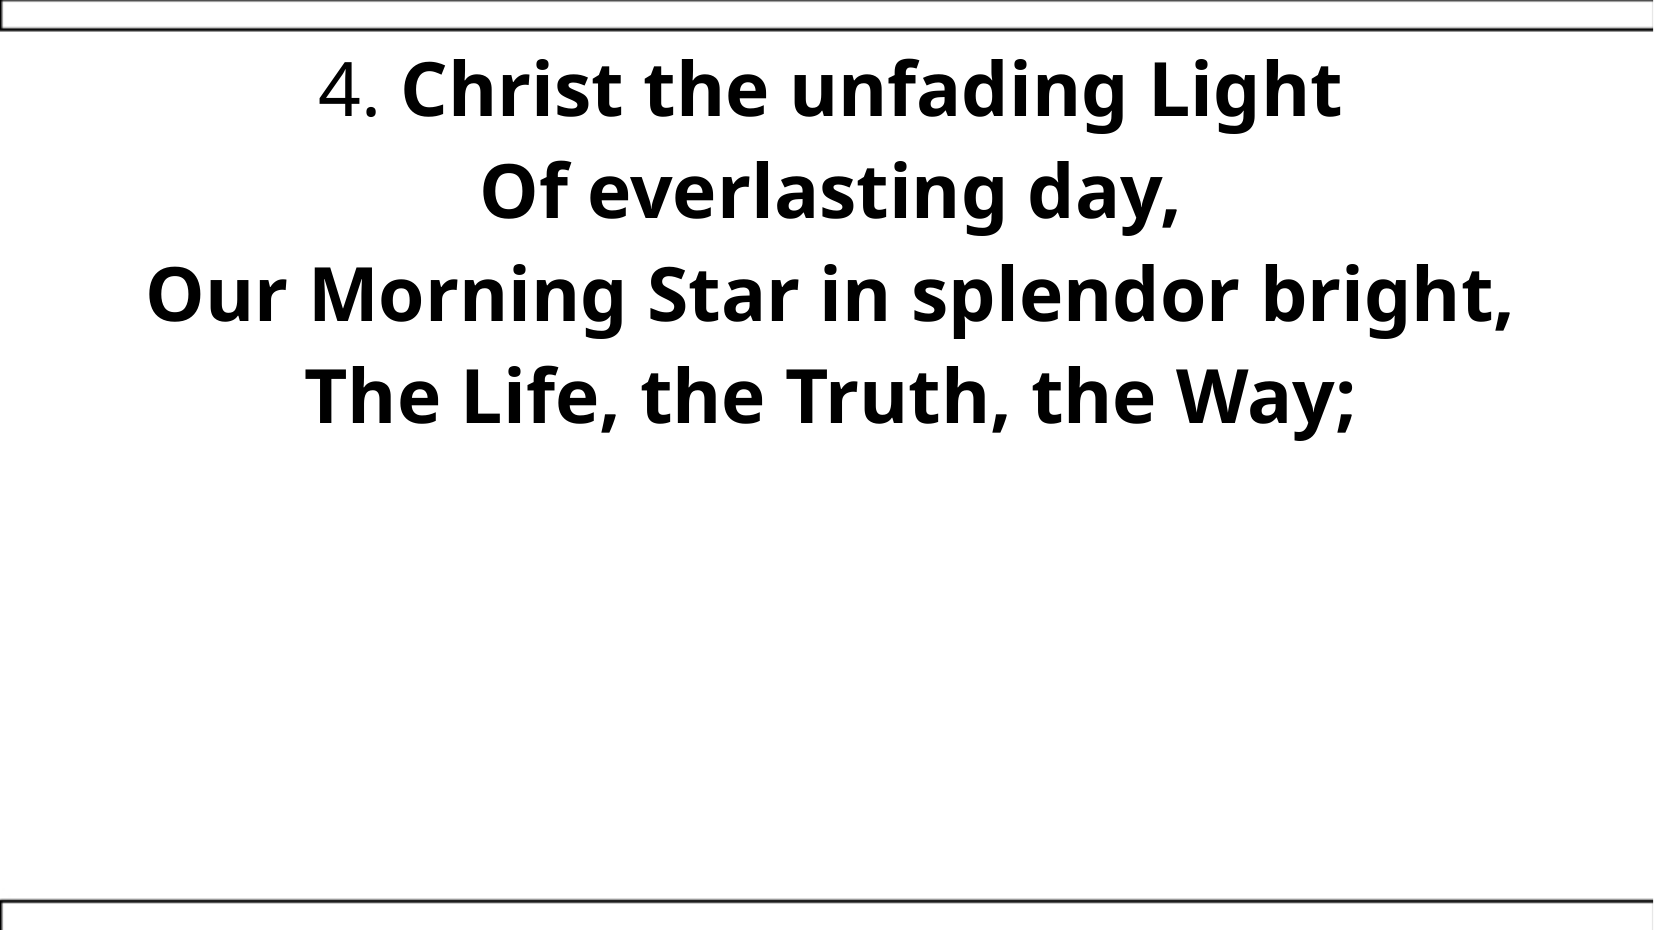

4. Christ the unfading Light
Of everlasting day,
Our Morning Star in splendor bright,
The Life, the Truth, the Way;